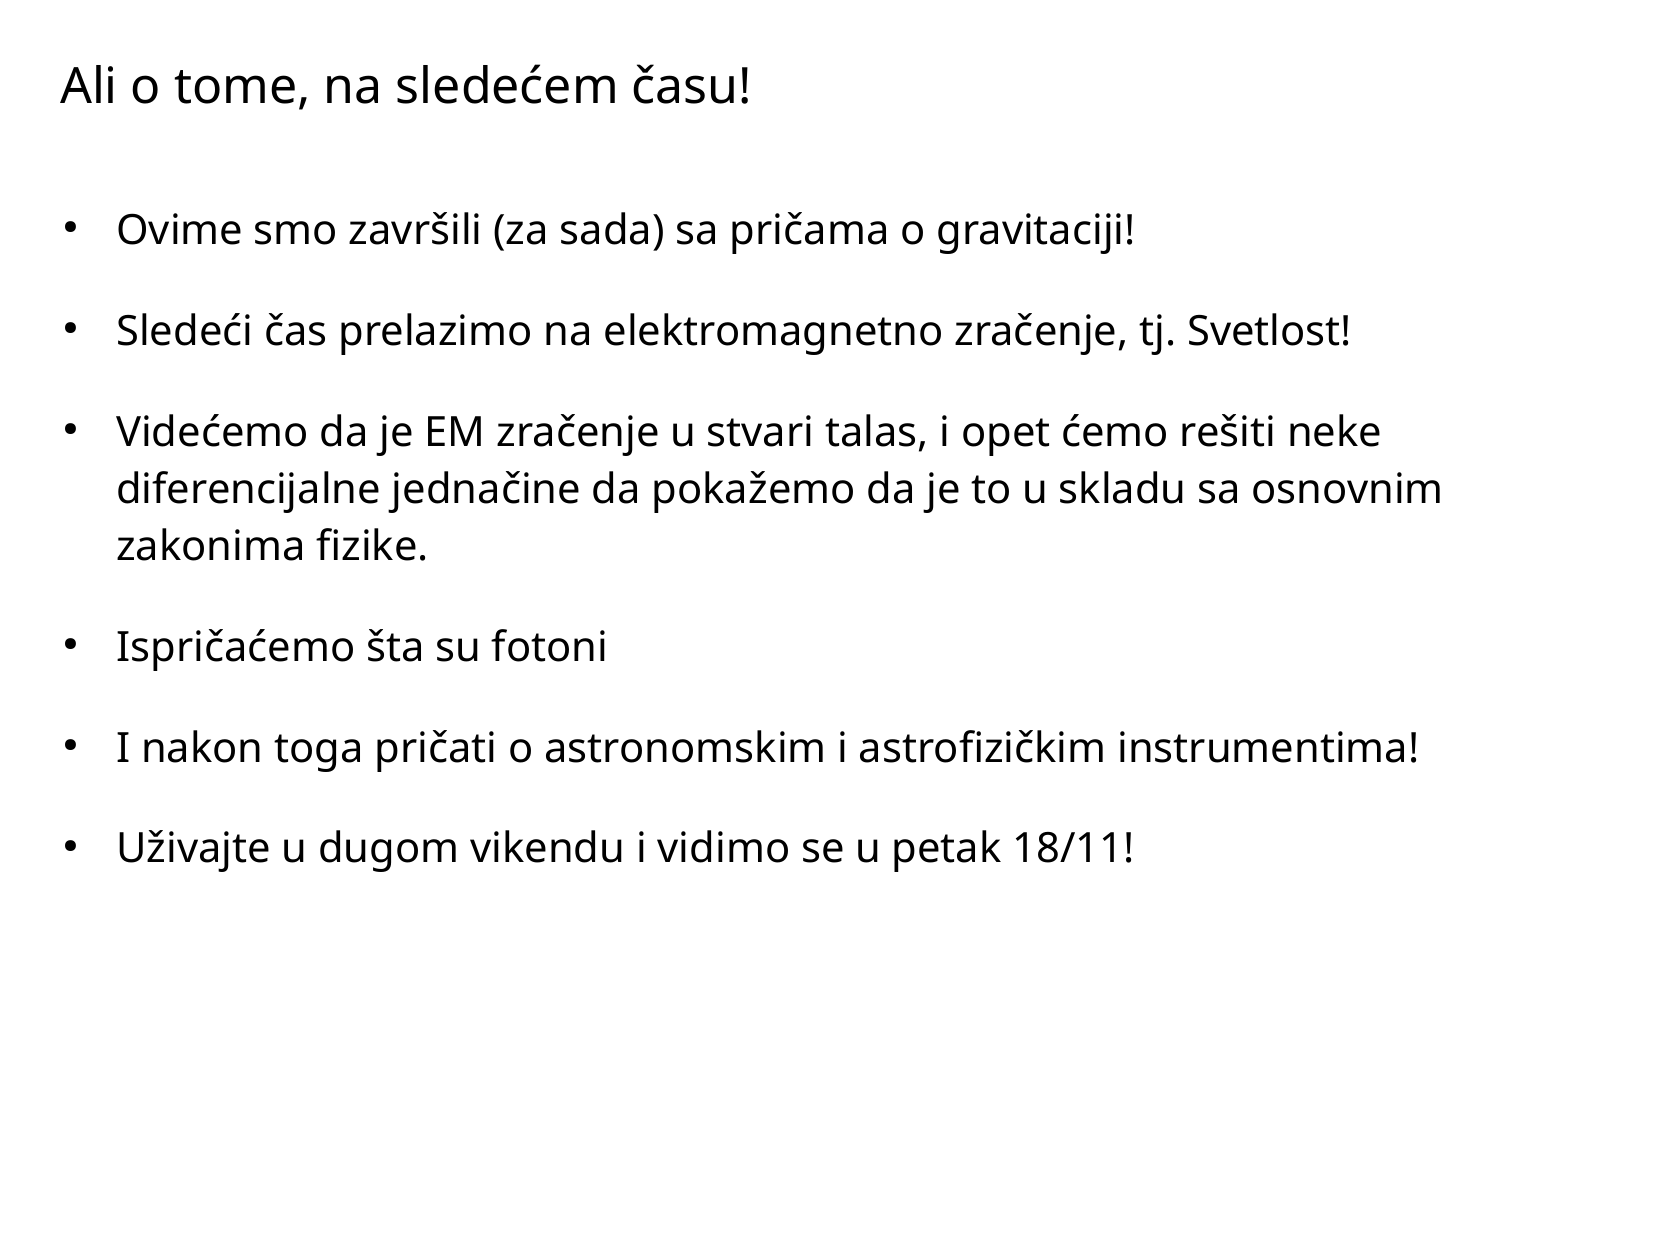

# Ali o tome, na sledećem času!
Ovime smo završili (za sada) sa pričama o gravitaciji!
Sledeći čas prelazimo na elektromagnetno zračenje, tj. Svetlost!
Videćemo da je EM zračenje u stvari talas, i opet ćemo rešiti neke diferencijalne jednačine da pokažemo da je to u skladu sa osnovnim zakonima fizike.
Ispričaćemo šta su fotoni
I nakon toga pričati o astronomskim i astrofizičkim instrumentima!
Uživajte u dugom vikendu i vidimo se u petak 18/11!